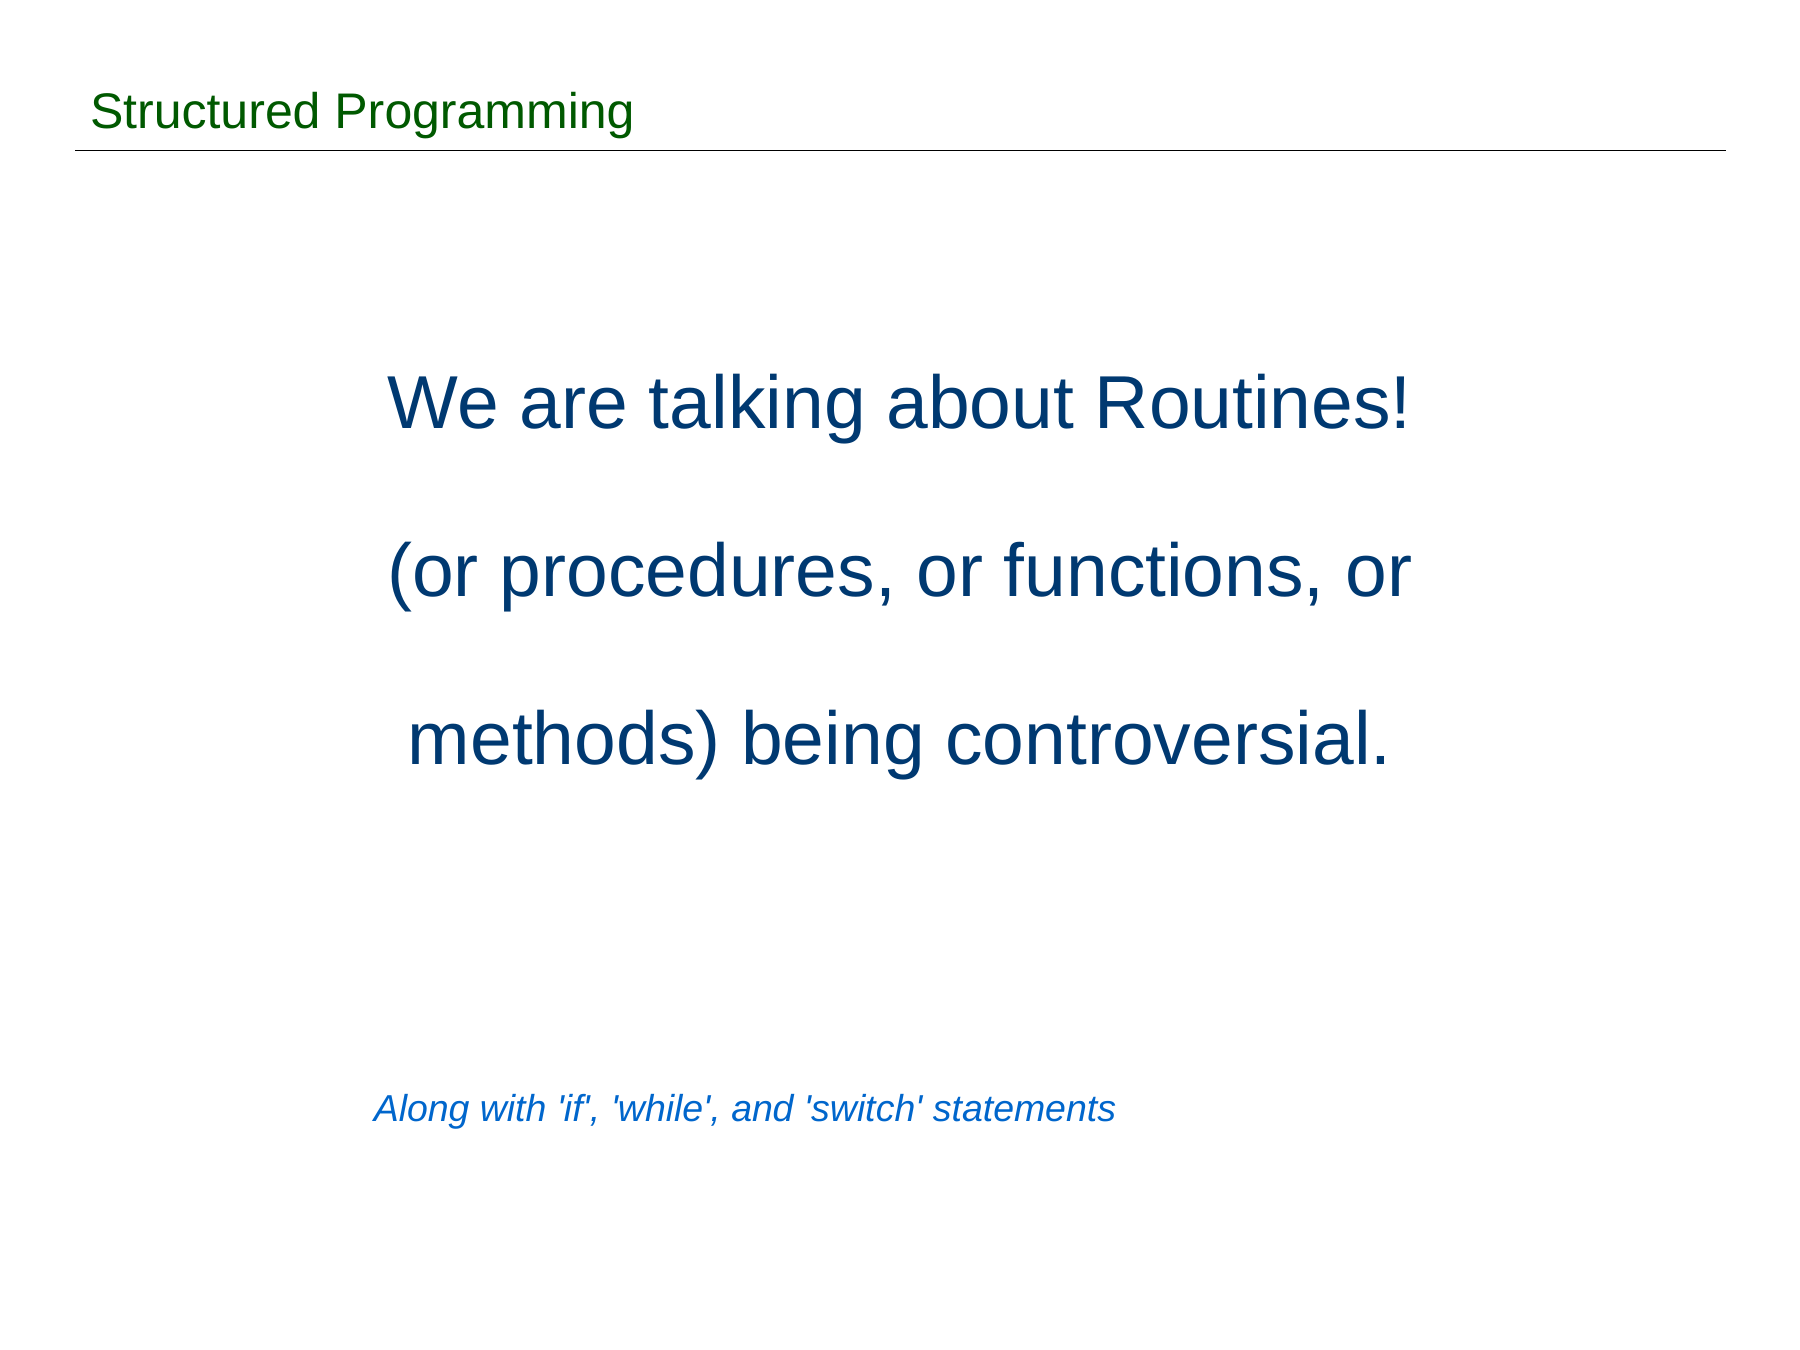

# Structured Programming
We are talking about Routines! (or procedures, or functions, or methods) being controversial.
Along with 'if', 'while', and 'switch' statements